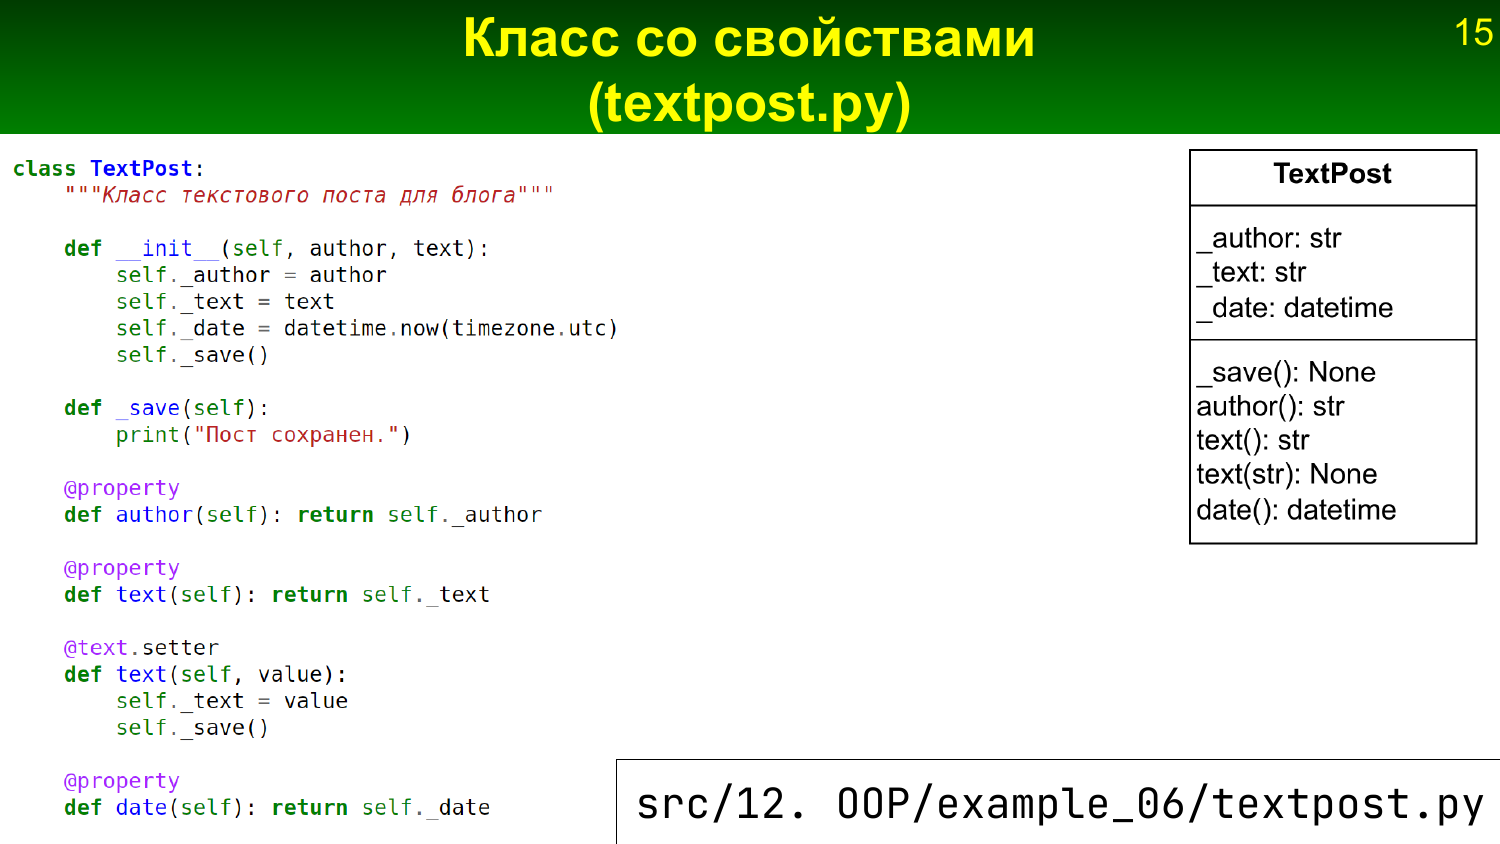

# Класс со свойствами (textpost.py)
src/12. OOP/example_06/textpost.py